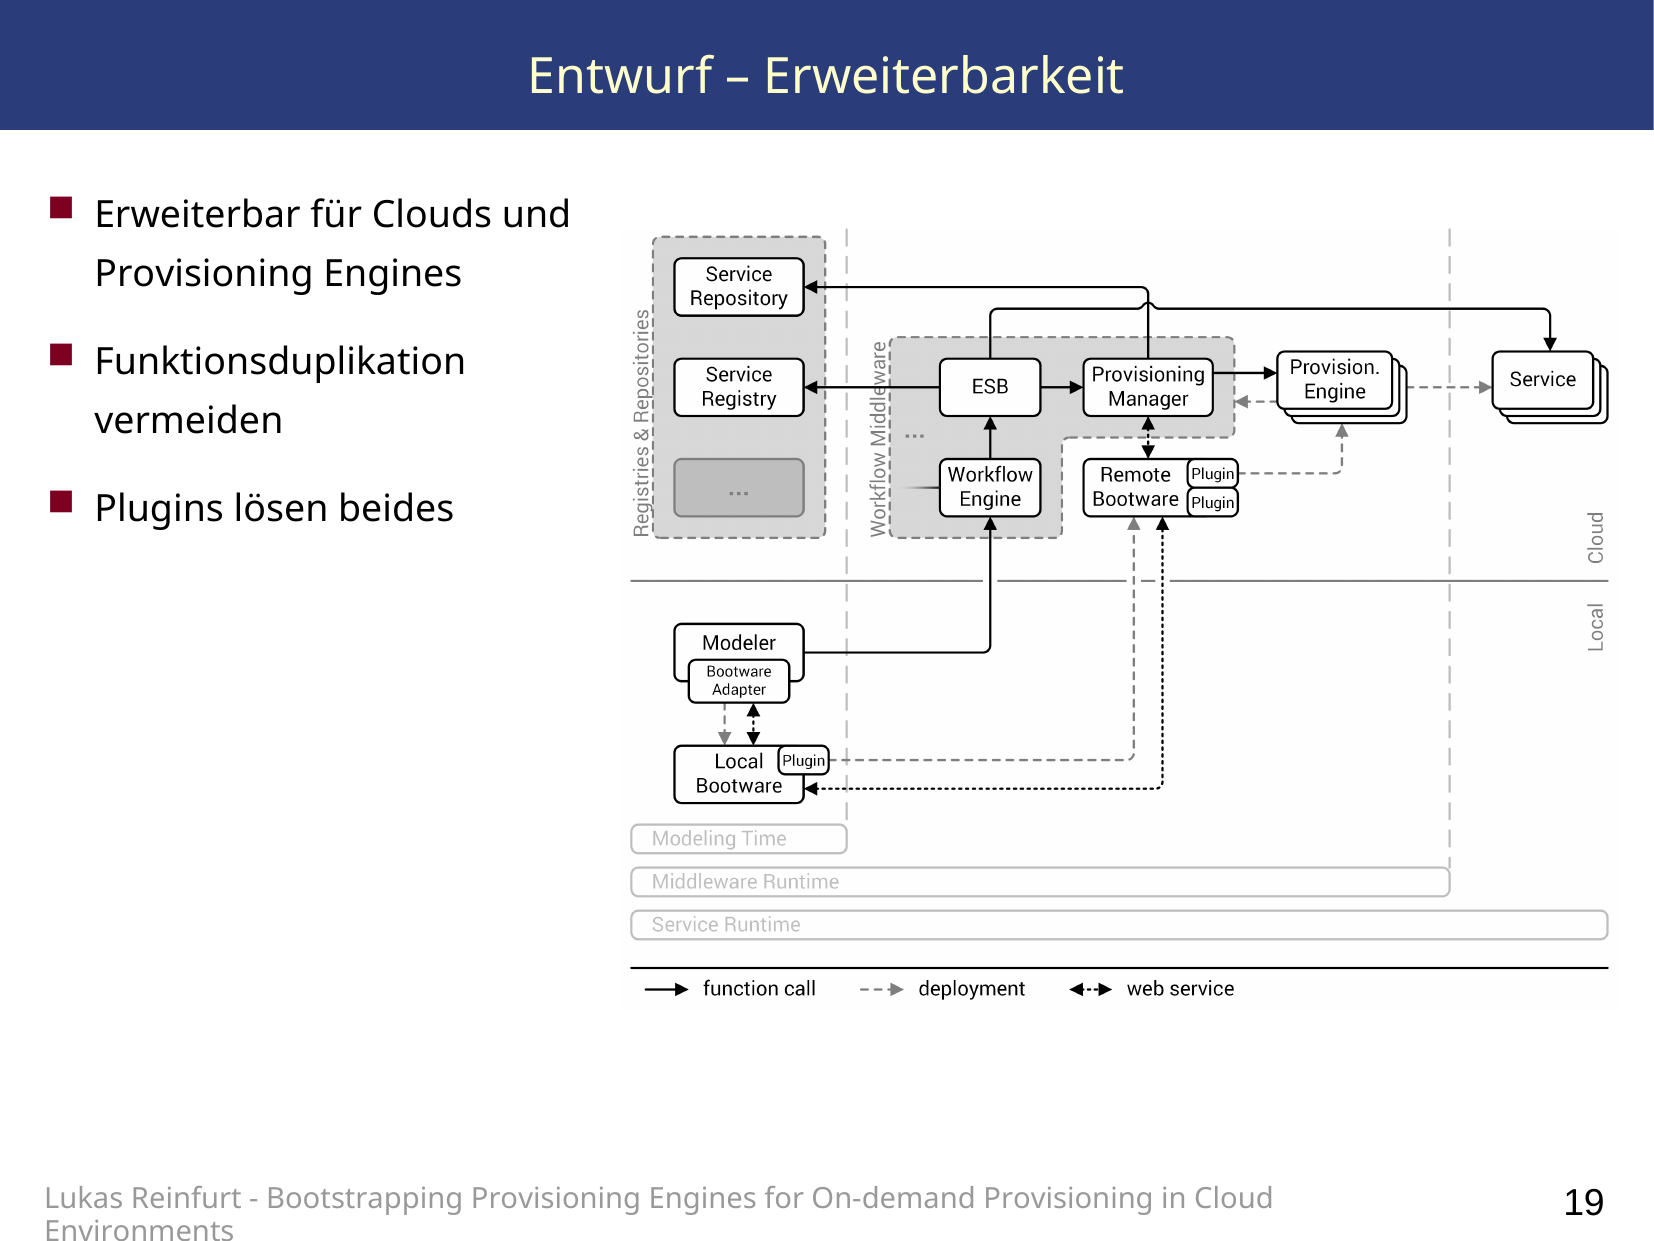

# Entwurf – Erweiterbarkeit
Erweiterbar für Clouds und Provisioning Engines
Funktionsduplikation vermeiden
Plugins lösen beides